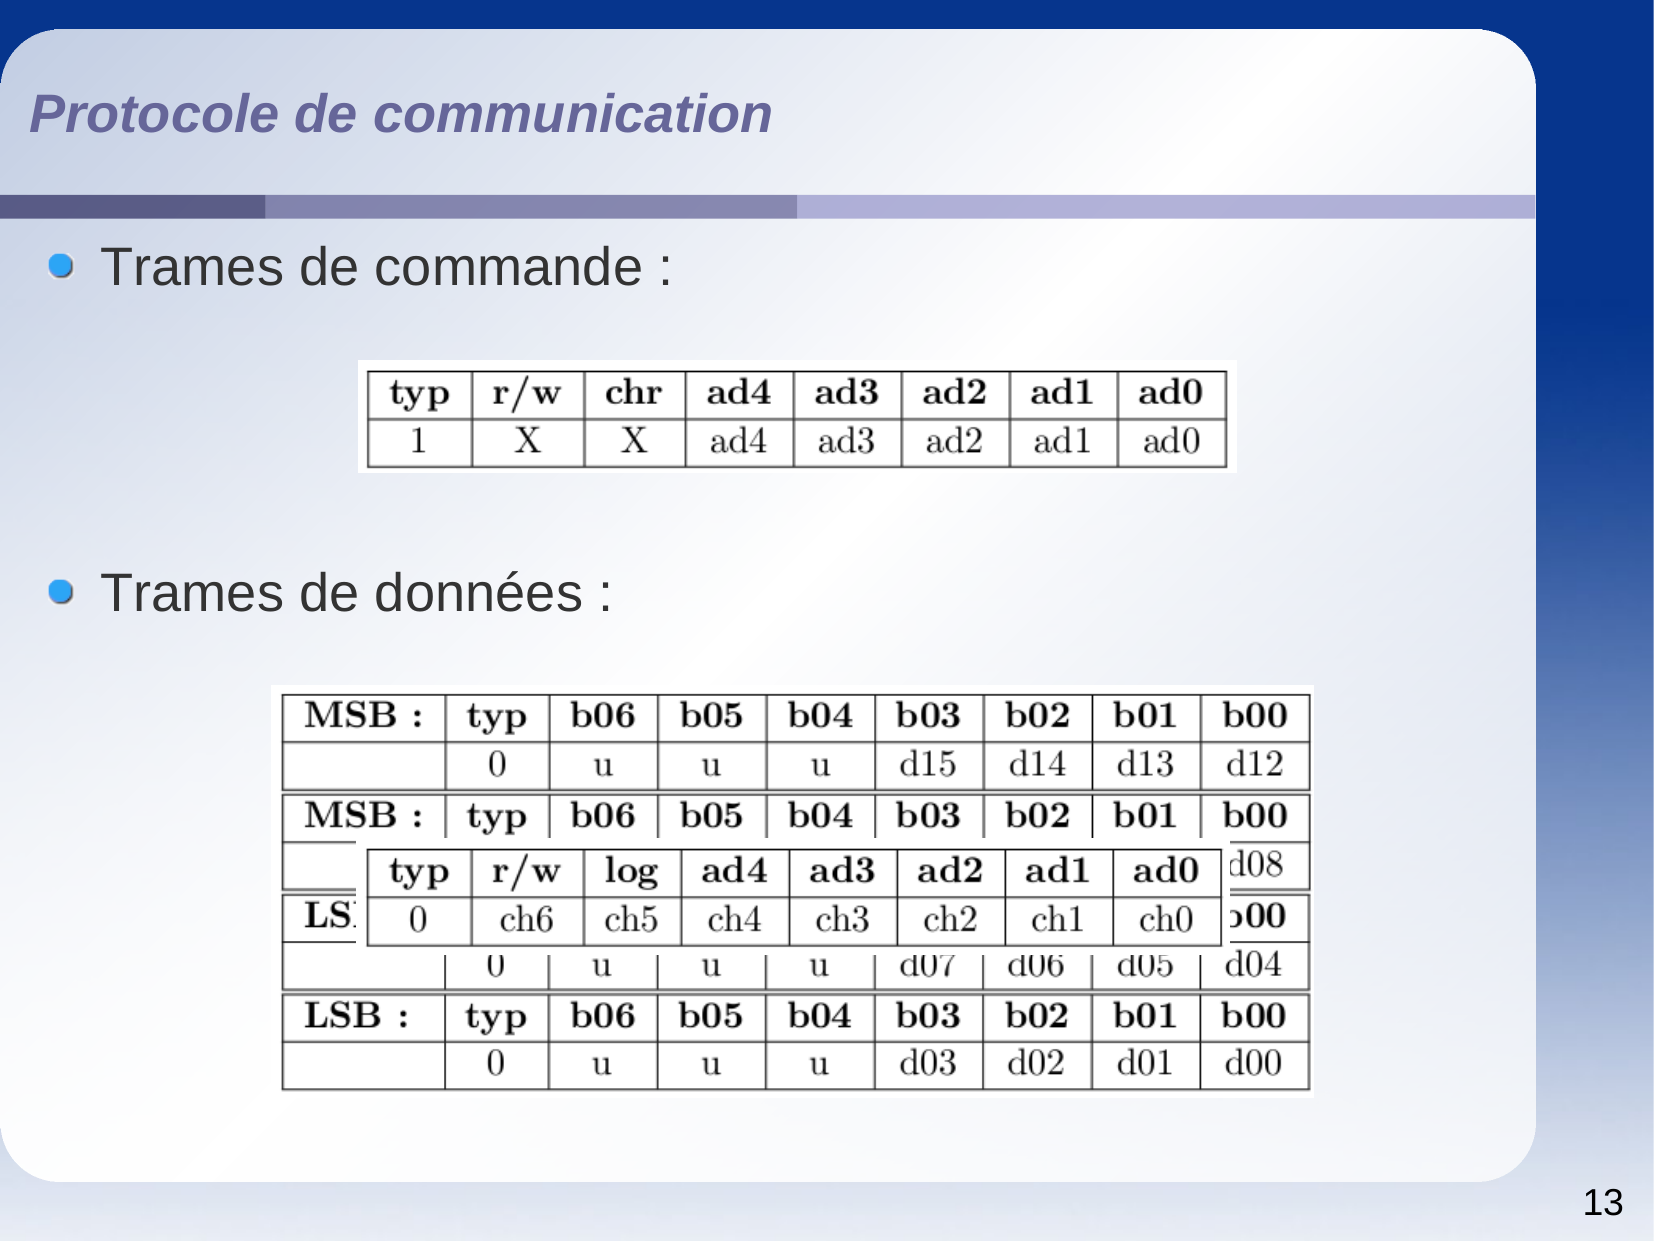

# Protocole de communication
Trames de commande :
Trames de données :
13